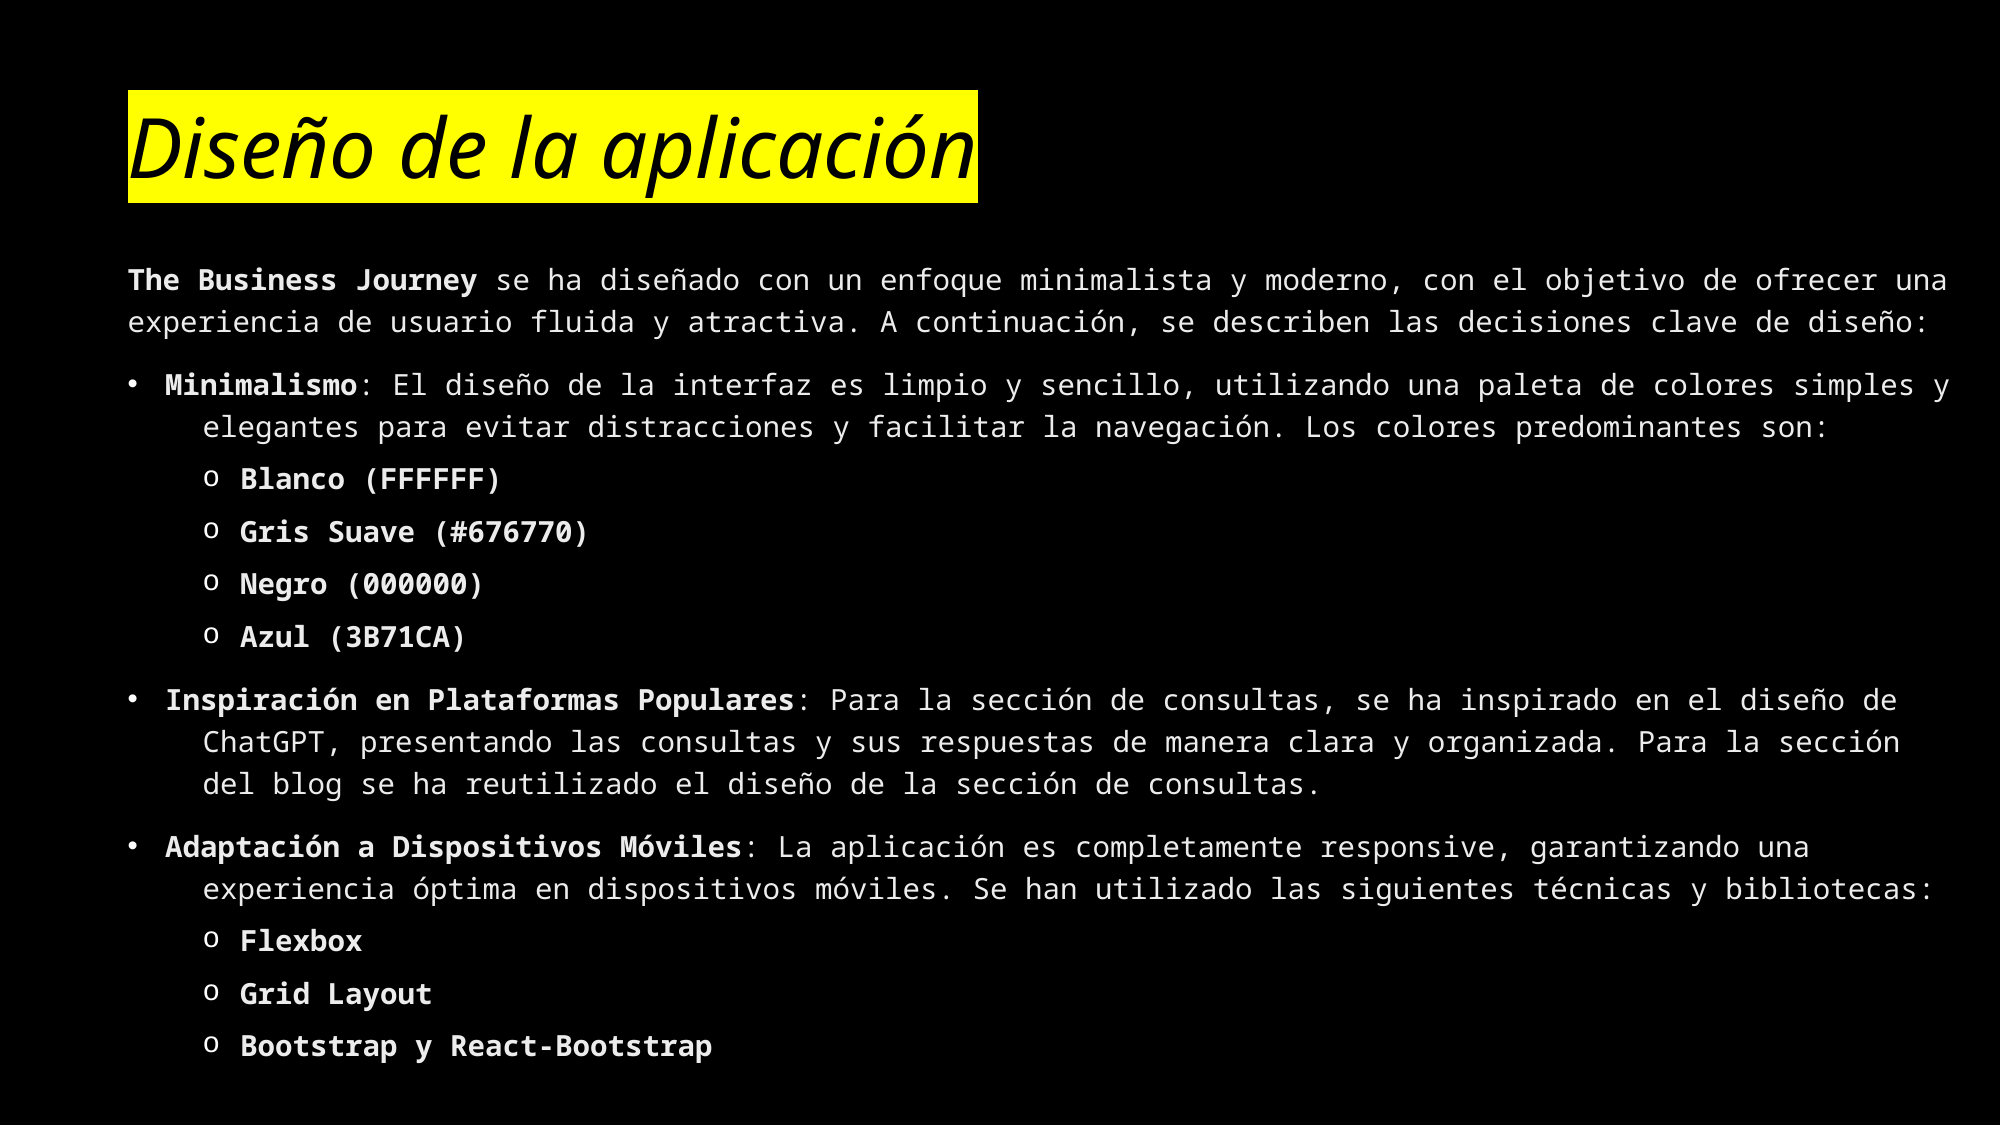

# Diseño de la aplicación
The Business Journey se ha diseñado con un enfoque minimalista y moderno, con el objetivo de ofrecer una experiencia de usuario fluida y atractiva. A continuación, se describen las decisiones clave de diseño:
Minimalismo: El diseño de la interfaz es limpio y sencillo, utilizando una paleta de colores simples y elegantes para evitar distracciones y facilitar la navegación. Los colores predominantes son:
Blanco (FFFFFF)
Gris Suave (#676770)
Negro (000000)
Azul (3B71CA)
Inspiración en Plataformas Populares: Para la sección de consultas, se ha inspirado en el diseño de ChatGPT, presentando las consultas y sus respuestas de manera clara y organizada. Para la sección del blog se ha reutilizado el diseño de la sección de consultas.
Adaptación a Dispositivos Móviles: La aplicación es completamente responsive, garantizando una experiencia óptima en dispositivos móviles. Se han utilizado las siguientes técnicas y bibliotecas:
Flexbox
Grid Layout
Bootstrap y React-Bootstrap